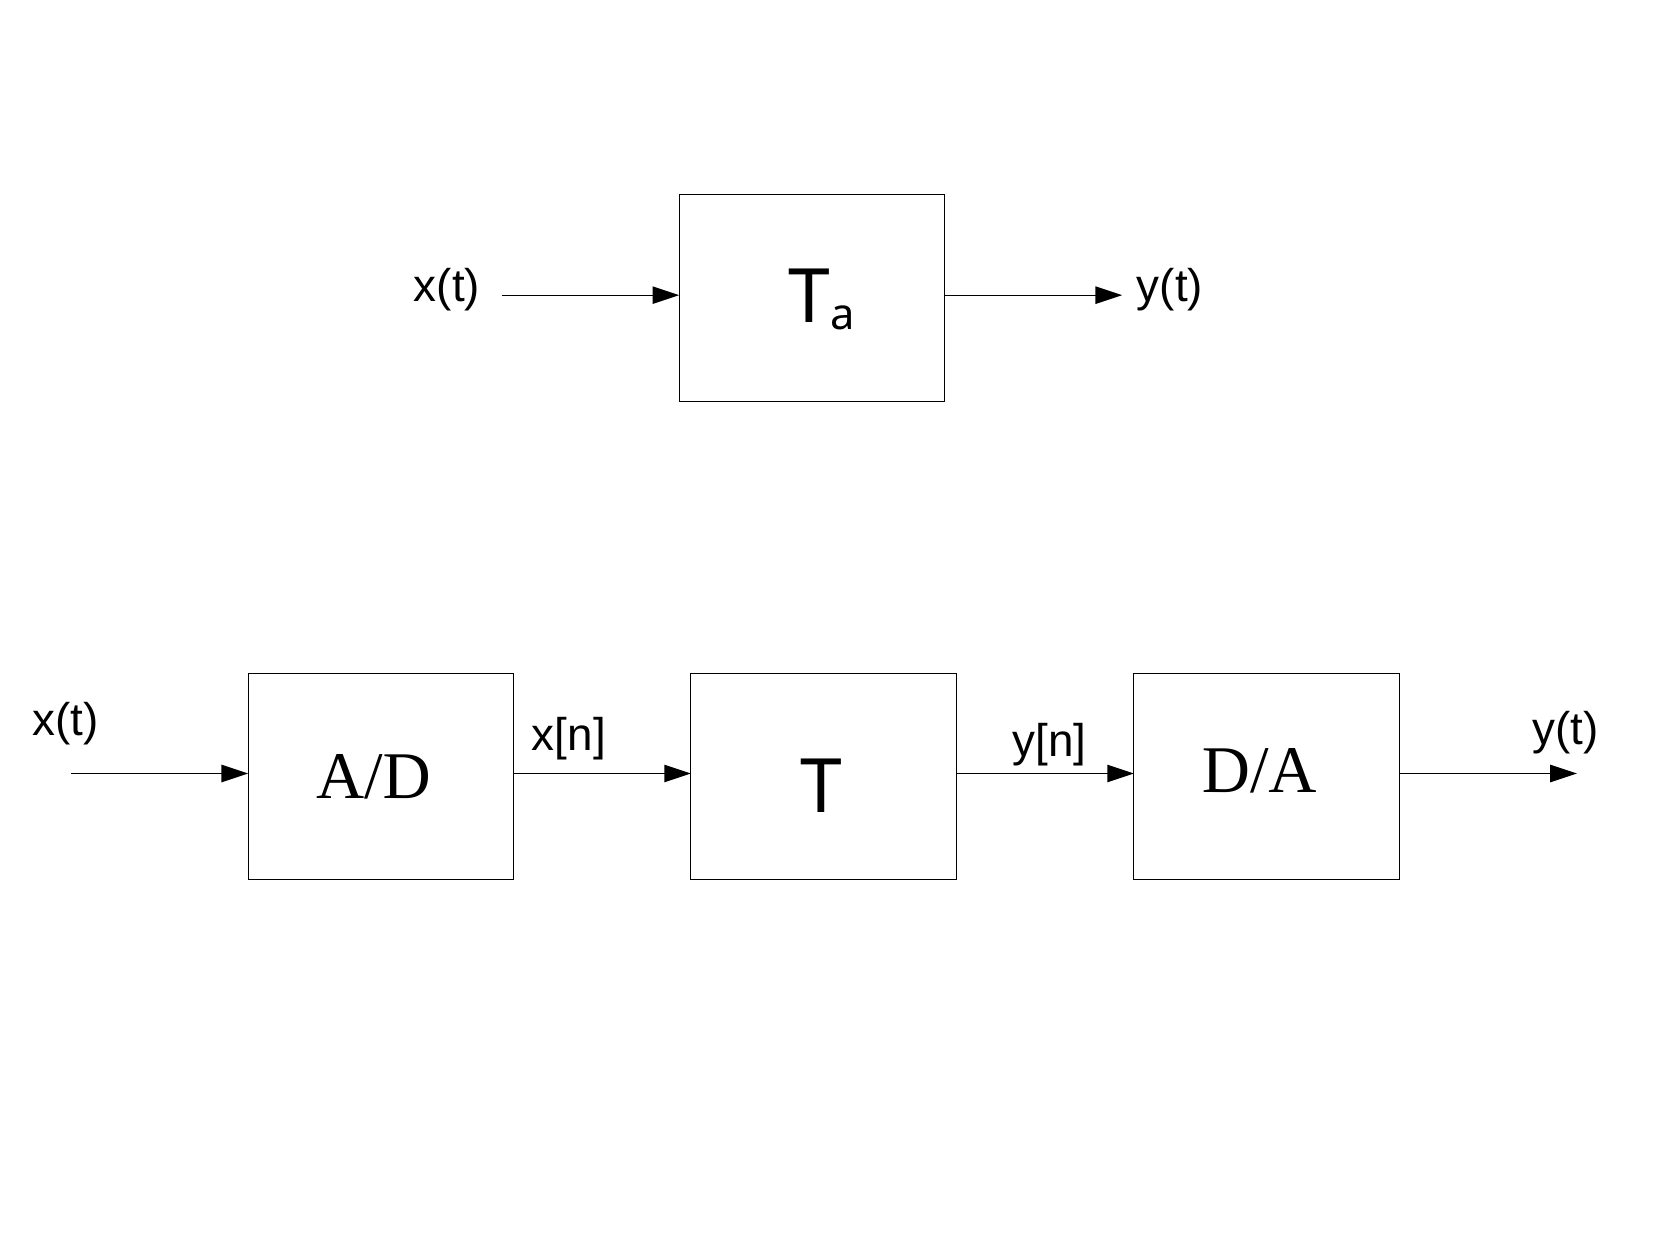

Ta
x(t)
y(t)
x(t)
y(t)
x[n]
y[n]
T
D/A
A/D